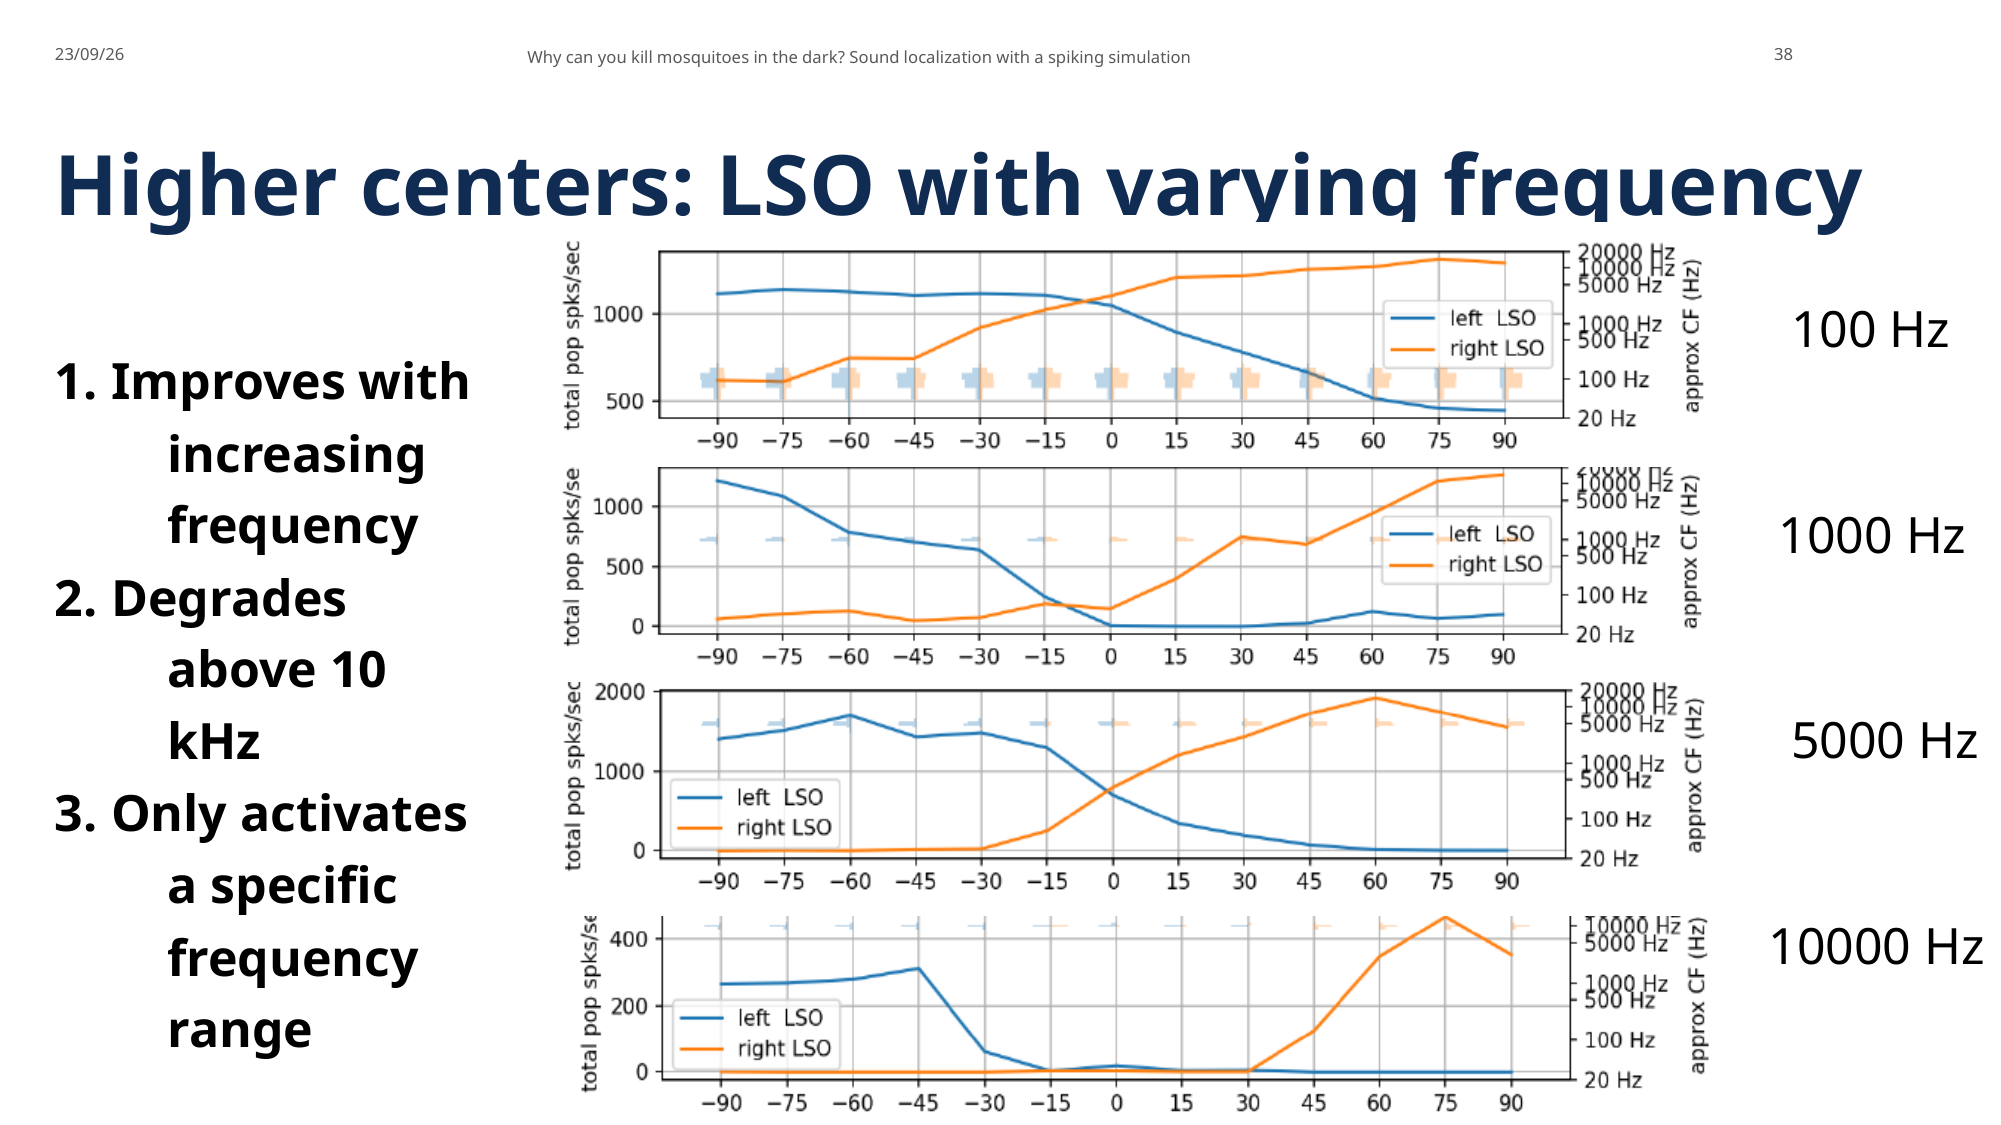

Why can you kill mosquitoes in the dark? Sound localization with a spiking simulation
# Higher centers: LSO with varying frequency
100 Hz
Improves with increasing frequency
Degrades above 10 kHz
Only activates a specific frequency range
1000 Hz
5000 Hz
10000 Hz